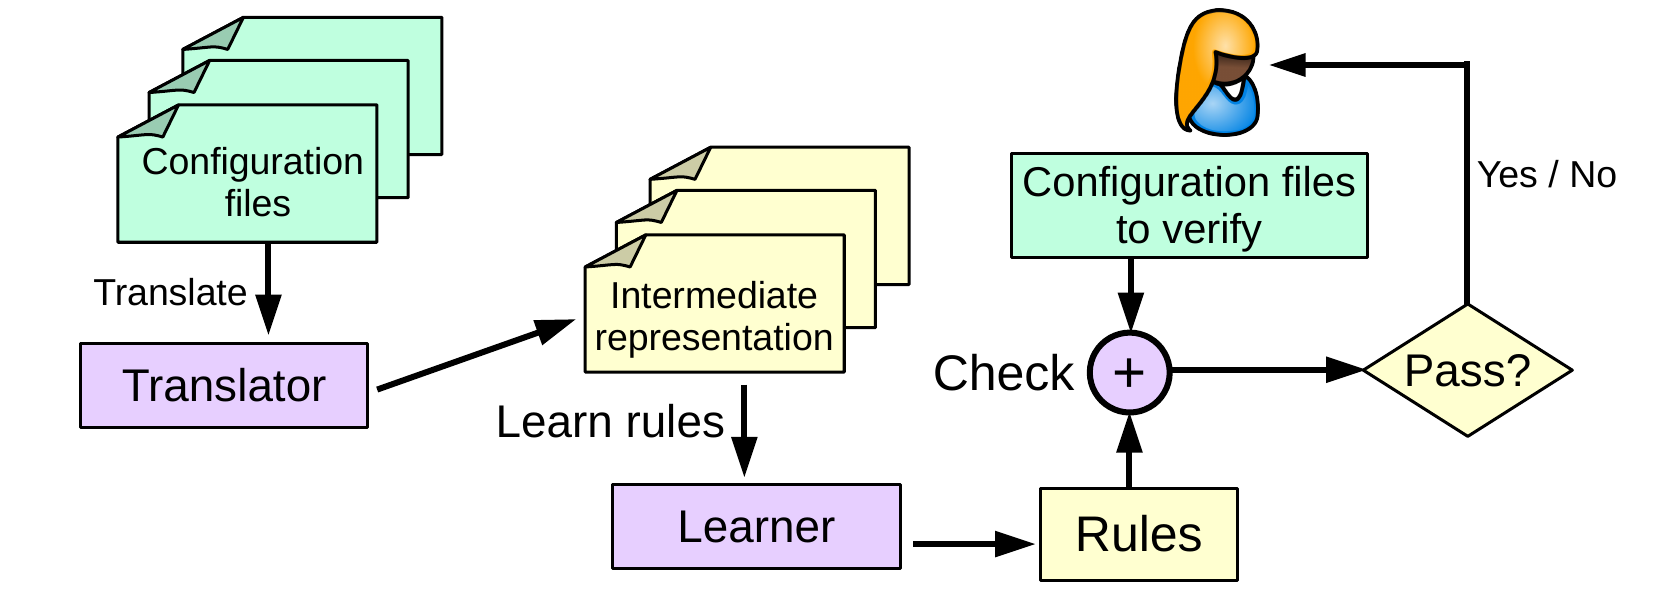

Configuration
files
Yes / No
Configuration files
to verify
Translate
Intermediate representation
Pass?
+
Check
Translator
Learn rules
Learner
Rules